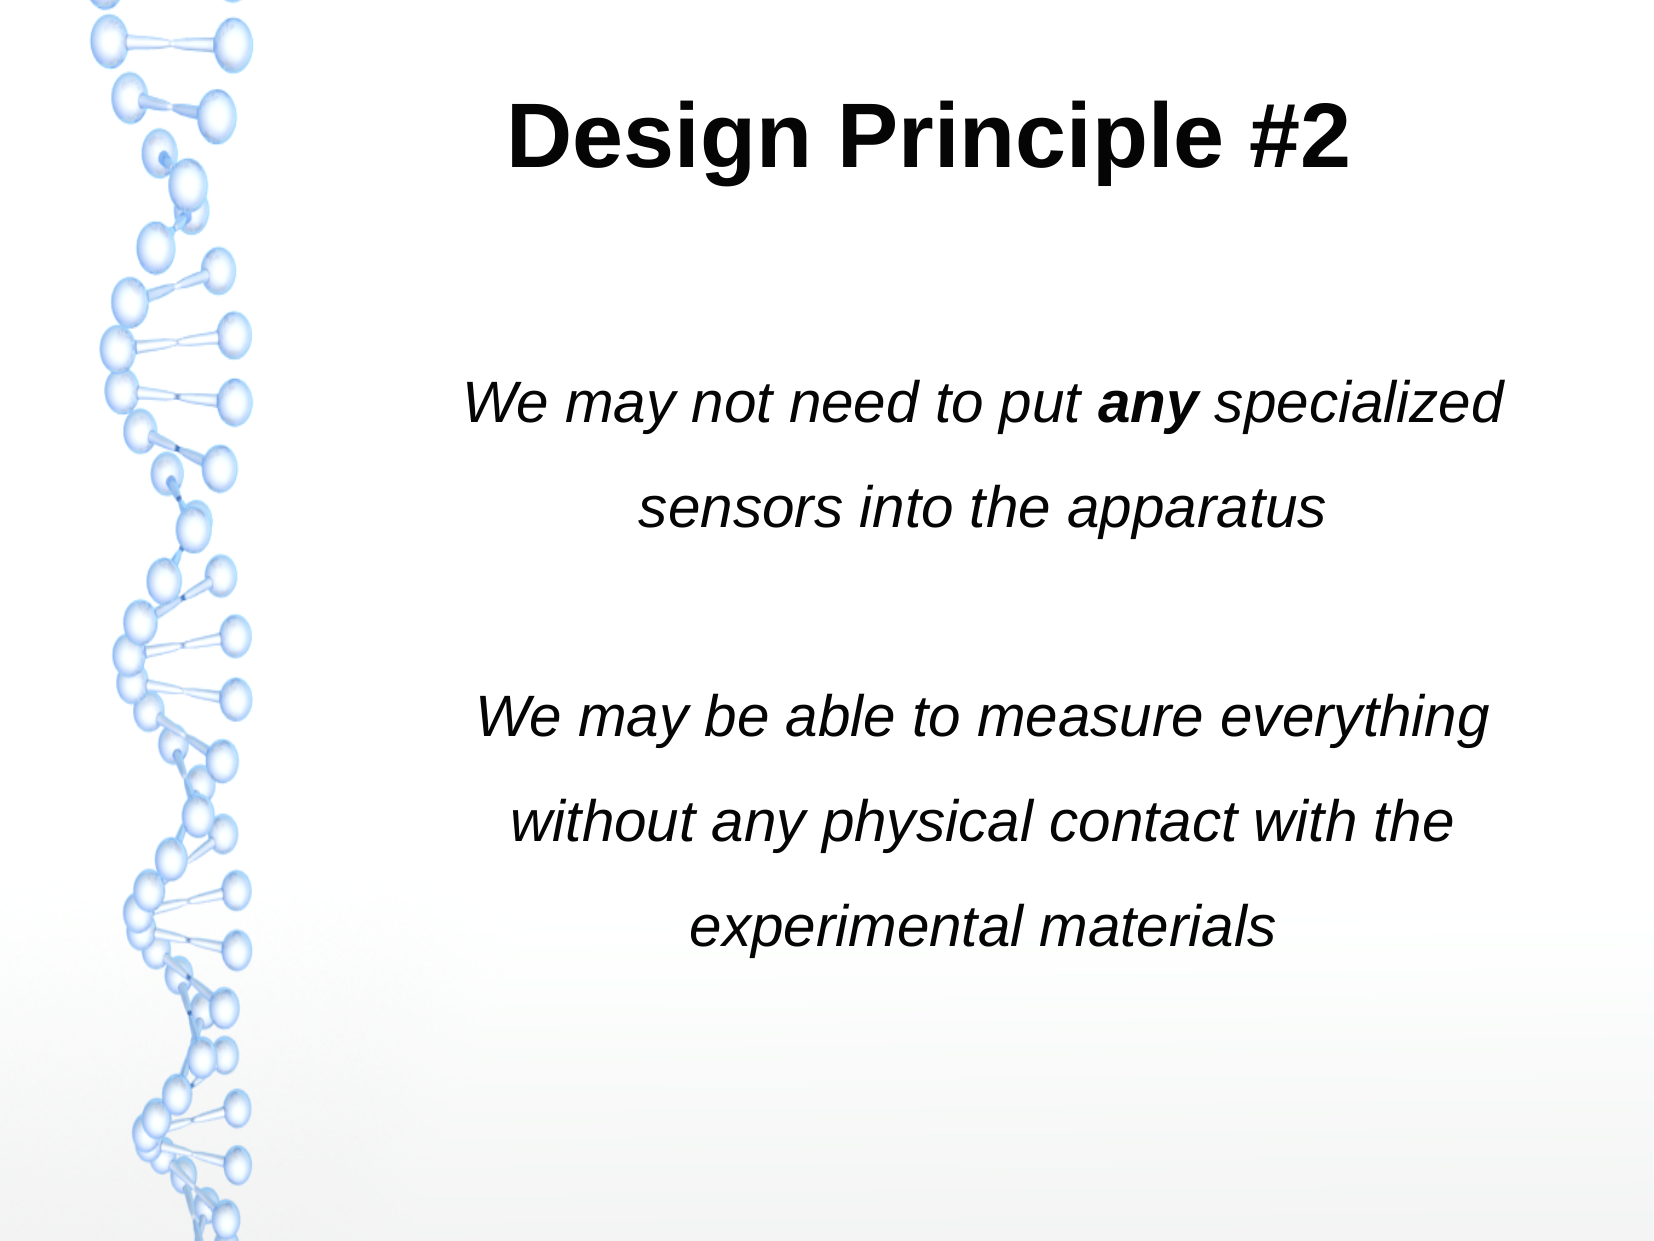

# Design Principle #2
We may not need to put any specialized sensors into the apparatus
We may be able to measure everything without any physical contact with the experimental materials